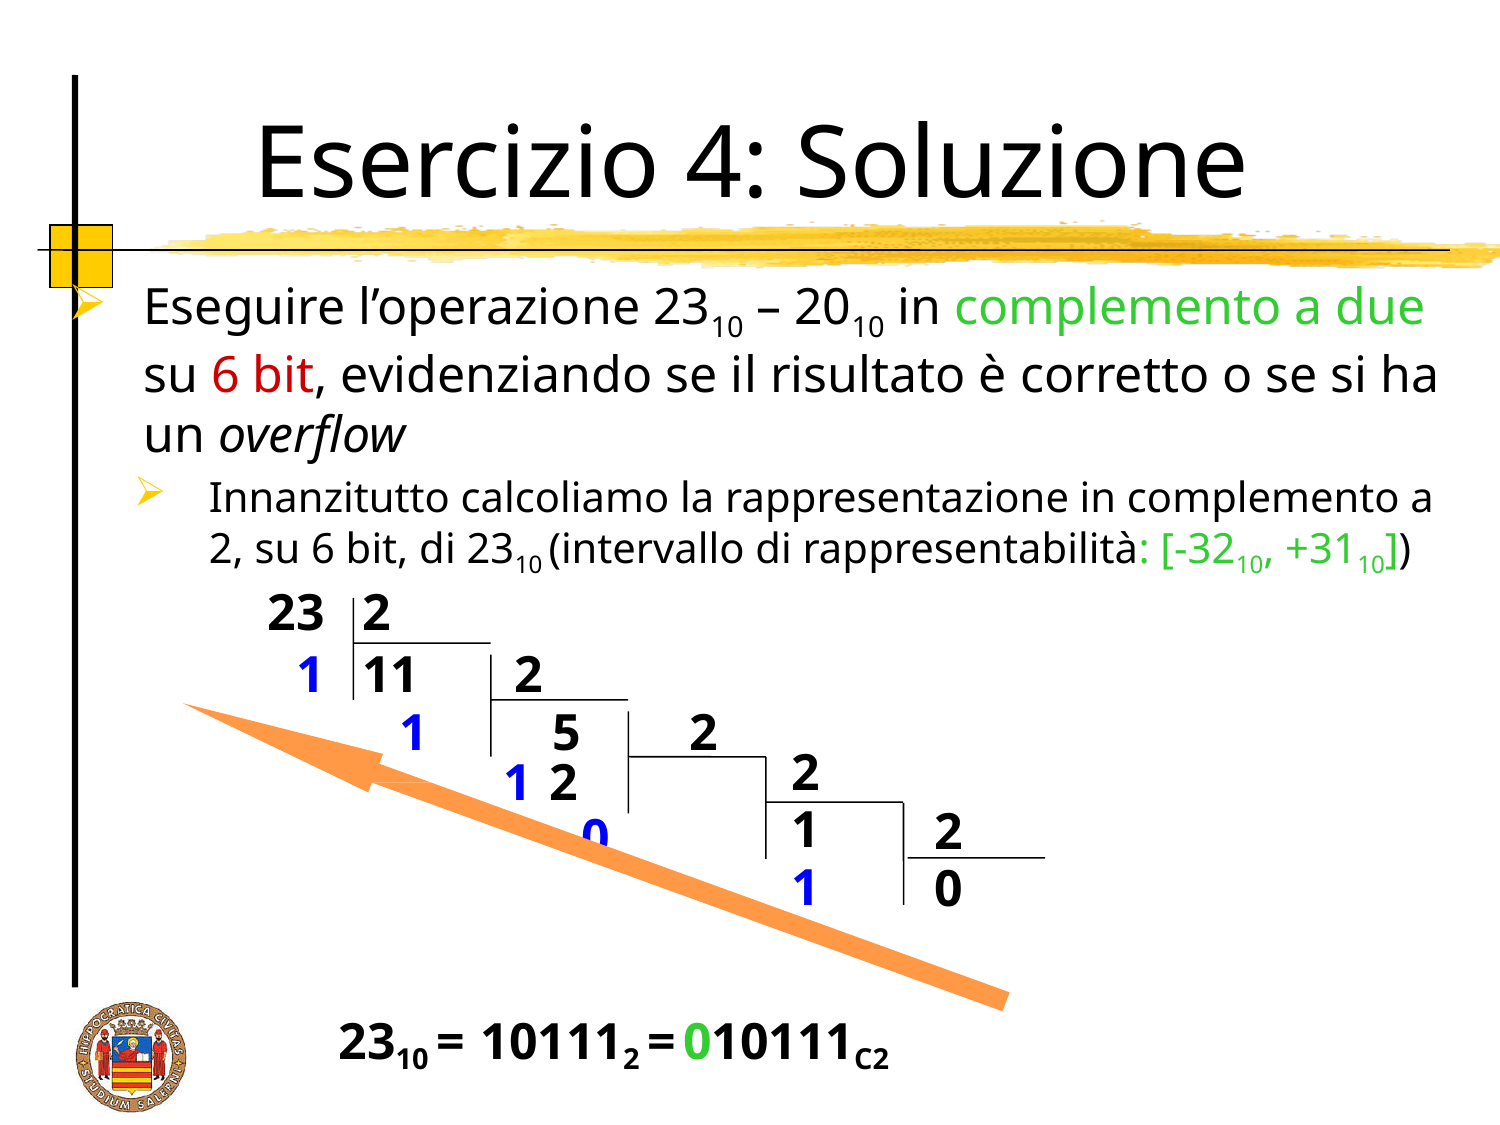

# Esercizio 4: Soluzione
Eseguire l’operazione 2310 – 2010 in complemento a due su 6 bit, evidenziando se il risultato è corretto o se si ha un overflow
Innanzitutto calcoliamo la rappresentazione in complemento a 2, su 6 bit, di 2310 (intervallo di rappresentabilità: [-3210, +3110])
23
1
2
11	2
1	 5	2
 1	2
 0
2
1
1
2
0
2310 = 101112 = 010111C2